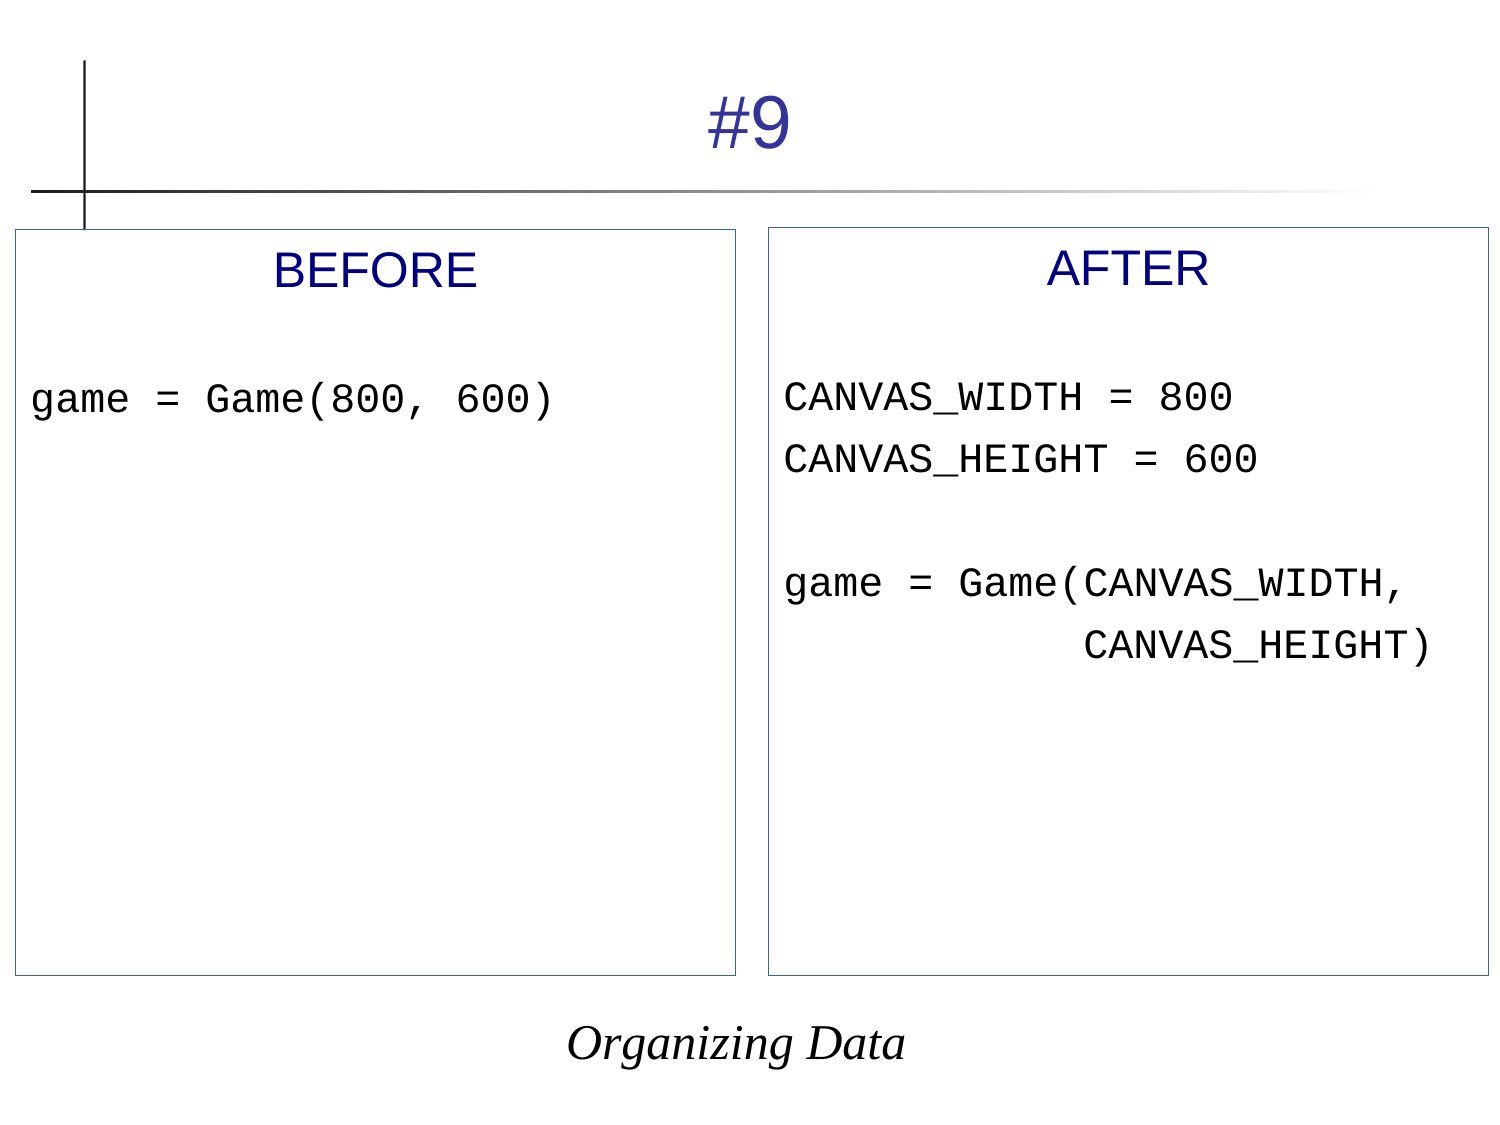

# #9
AFTER
CANVAS_WIDTH = 800
CANVAS_HEIGHT = 600
game = Game(CANVAS_WIDTH,
 CANVAS_HEIGHT)
BEFORE
game = Game(800, 600)
Organizing Data